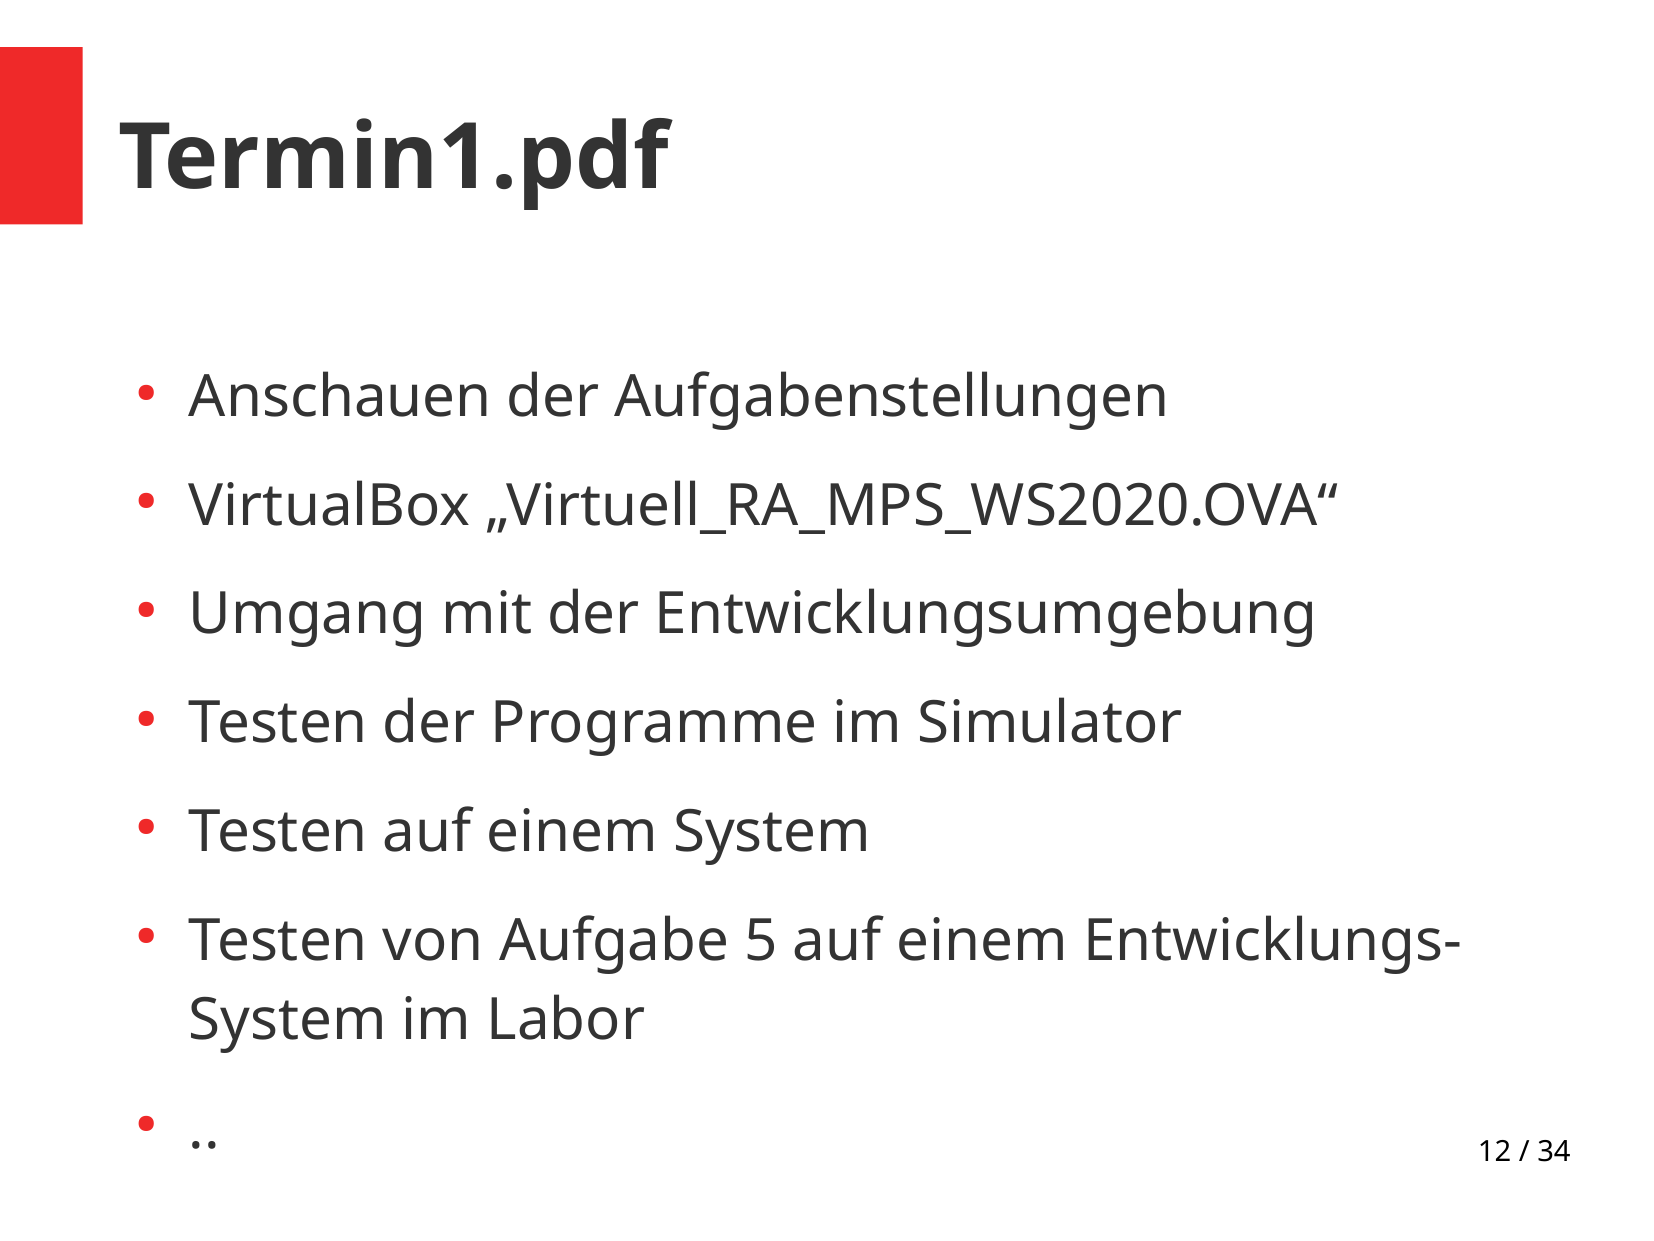

# Termin1.pdf
Anschauen der Aufgabenstellungen
VirtualBox „Virtuell_RA_MPS_WS2020.OVA“
Umgang mit der Entwicklungsumgebung
Testen der Programme im Simulator
Testen auf einem System
Testen von Aufgabe 5 auf einem Entwicklungs-System im Labor
..
12